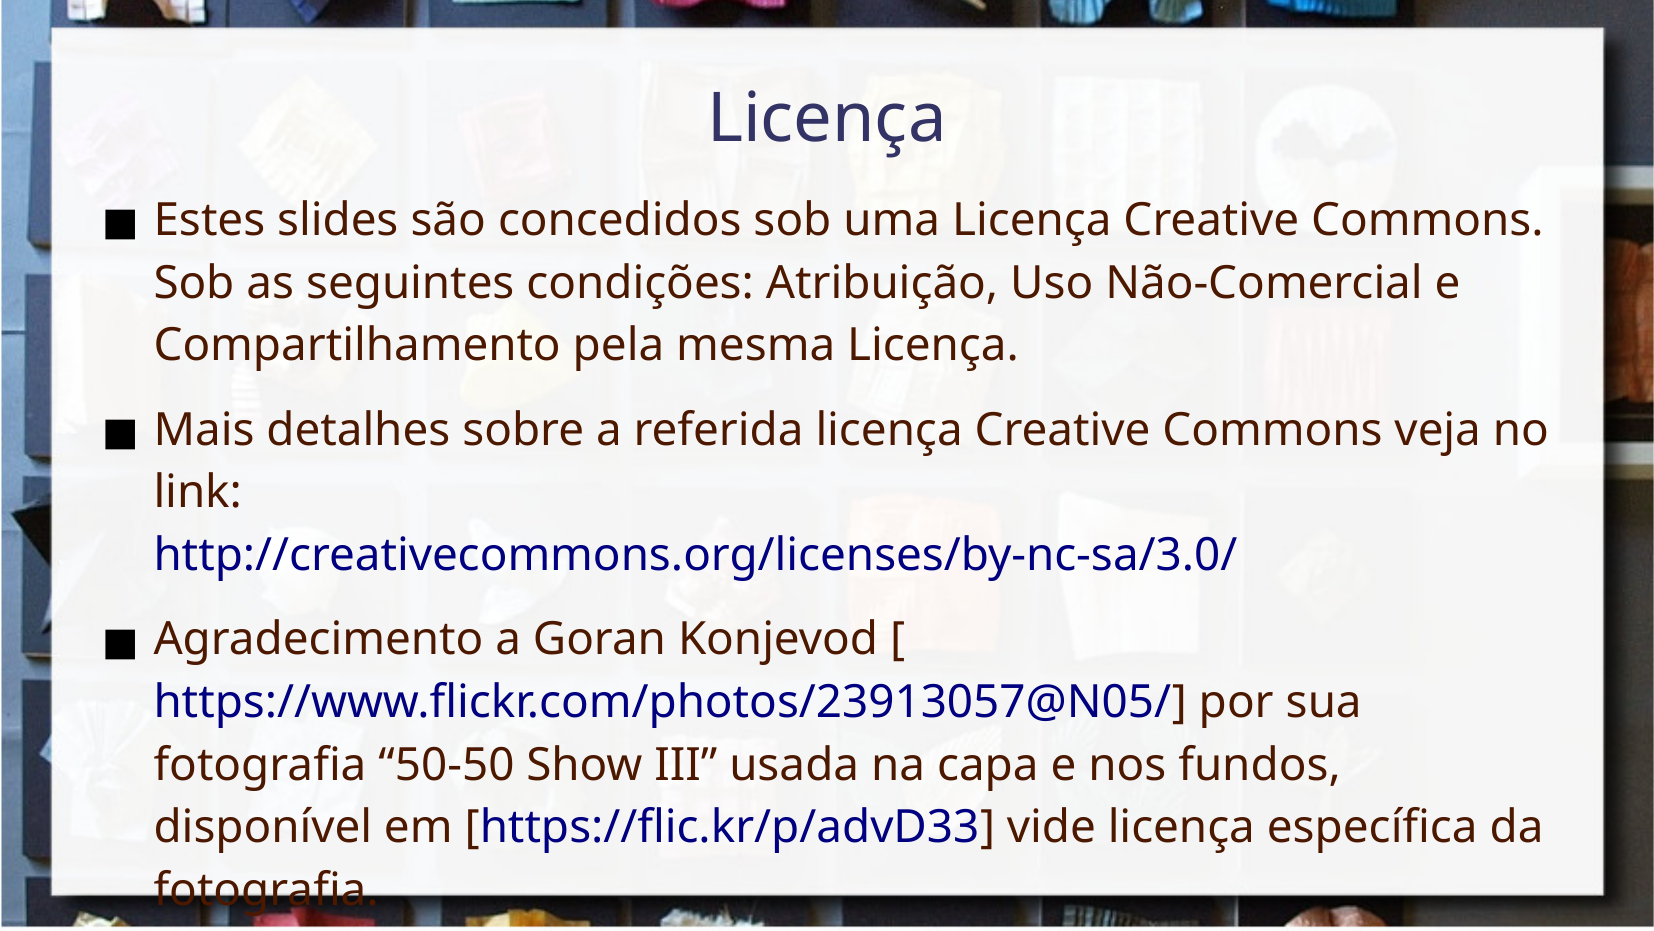

# Licença
Estes slides são concedidos sob uma Licença Creative Commons. Sob as seguintes condições: Atribuição, Uso Não-Comercial e Compartilhamento pela mesma Licença.
Mais detalhes sobre a referida licença Creative Commons veja no link:
http://creativecommons.org/licenses/by-nc-sa/3.0/
Agradecimento a Goran Konjevod [https://www.flickr.com/photos/23913057@N05/] por sua fotografia “50-50 Show III” usada na capa e nos fundos, disponível em [https://flic.kr/p/advD33] vide licença específica da fotografia.